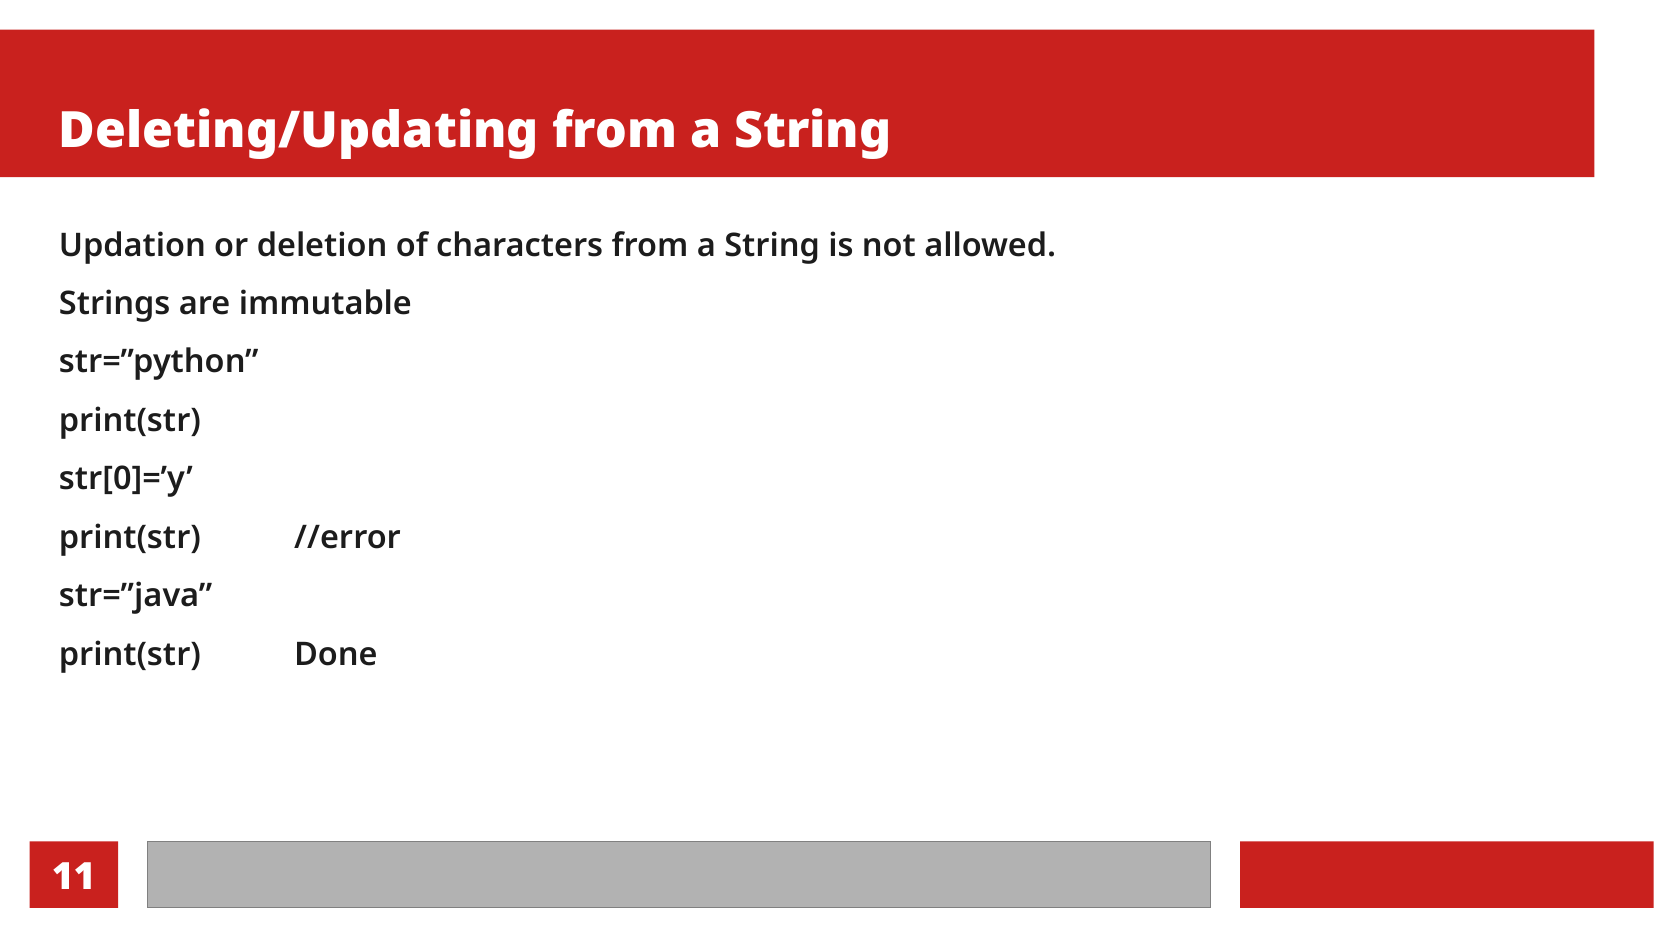

# Deleting/Updating from a String
Updation or deletion of characters from a String is not allowed.
Strings are immutable
str=”python”
print(str)
str[0]=’y’
print(str) //error
str=”java”
print(str) Done
11